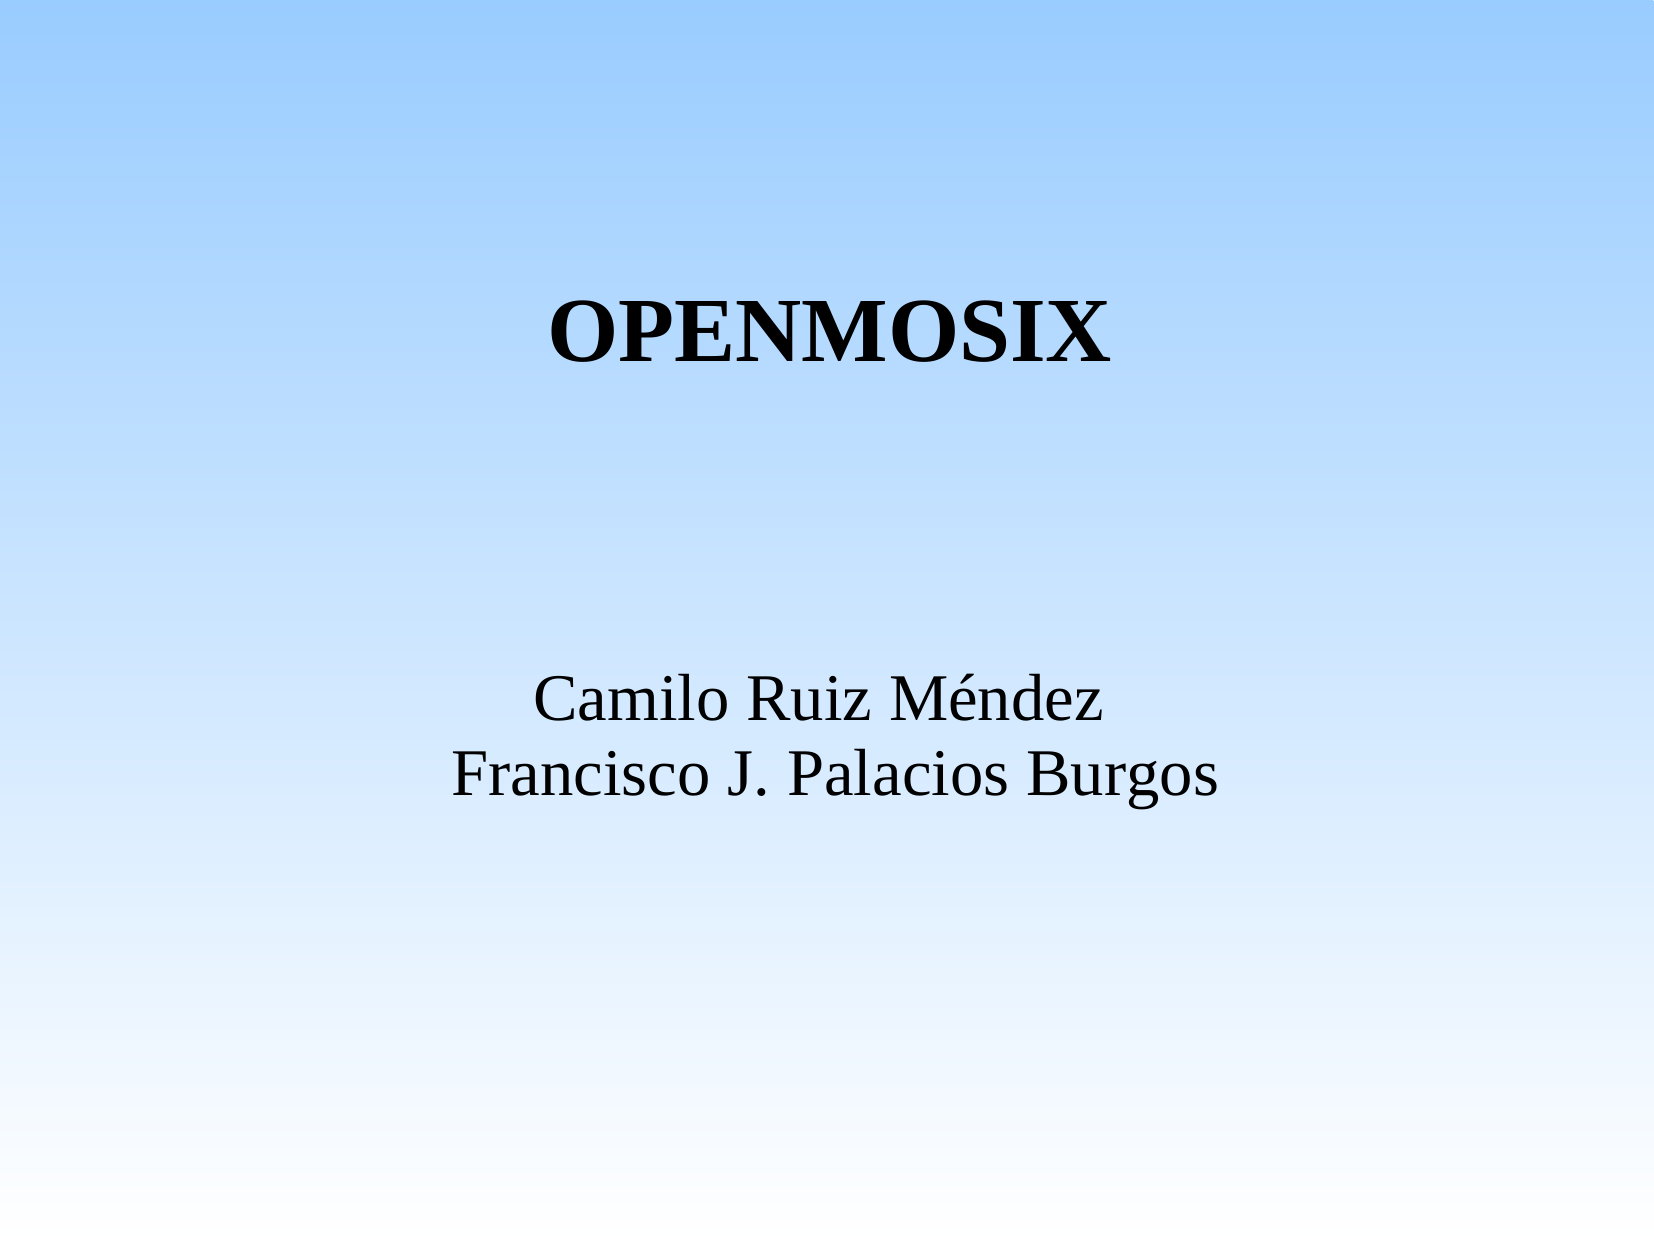

# OPENMOSIX
Camilo Ruiz Méndez
 Francisco J. Palacios Burgos